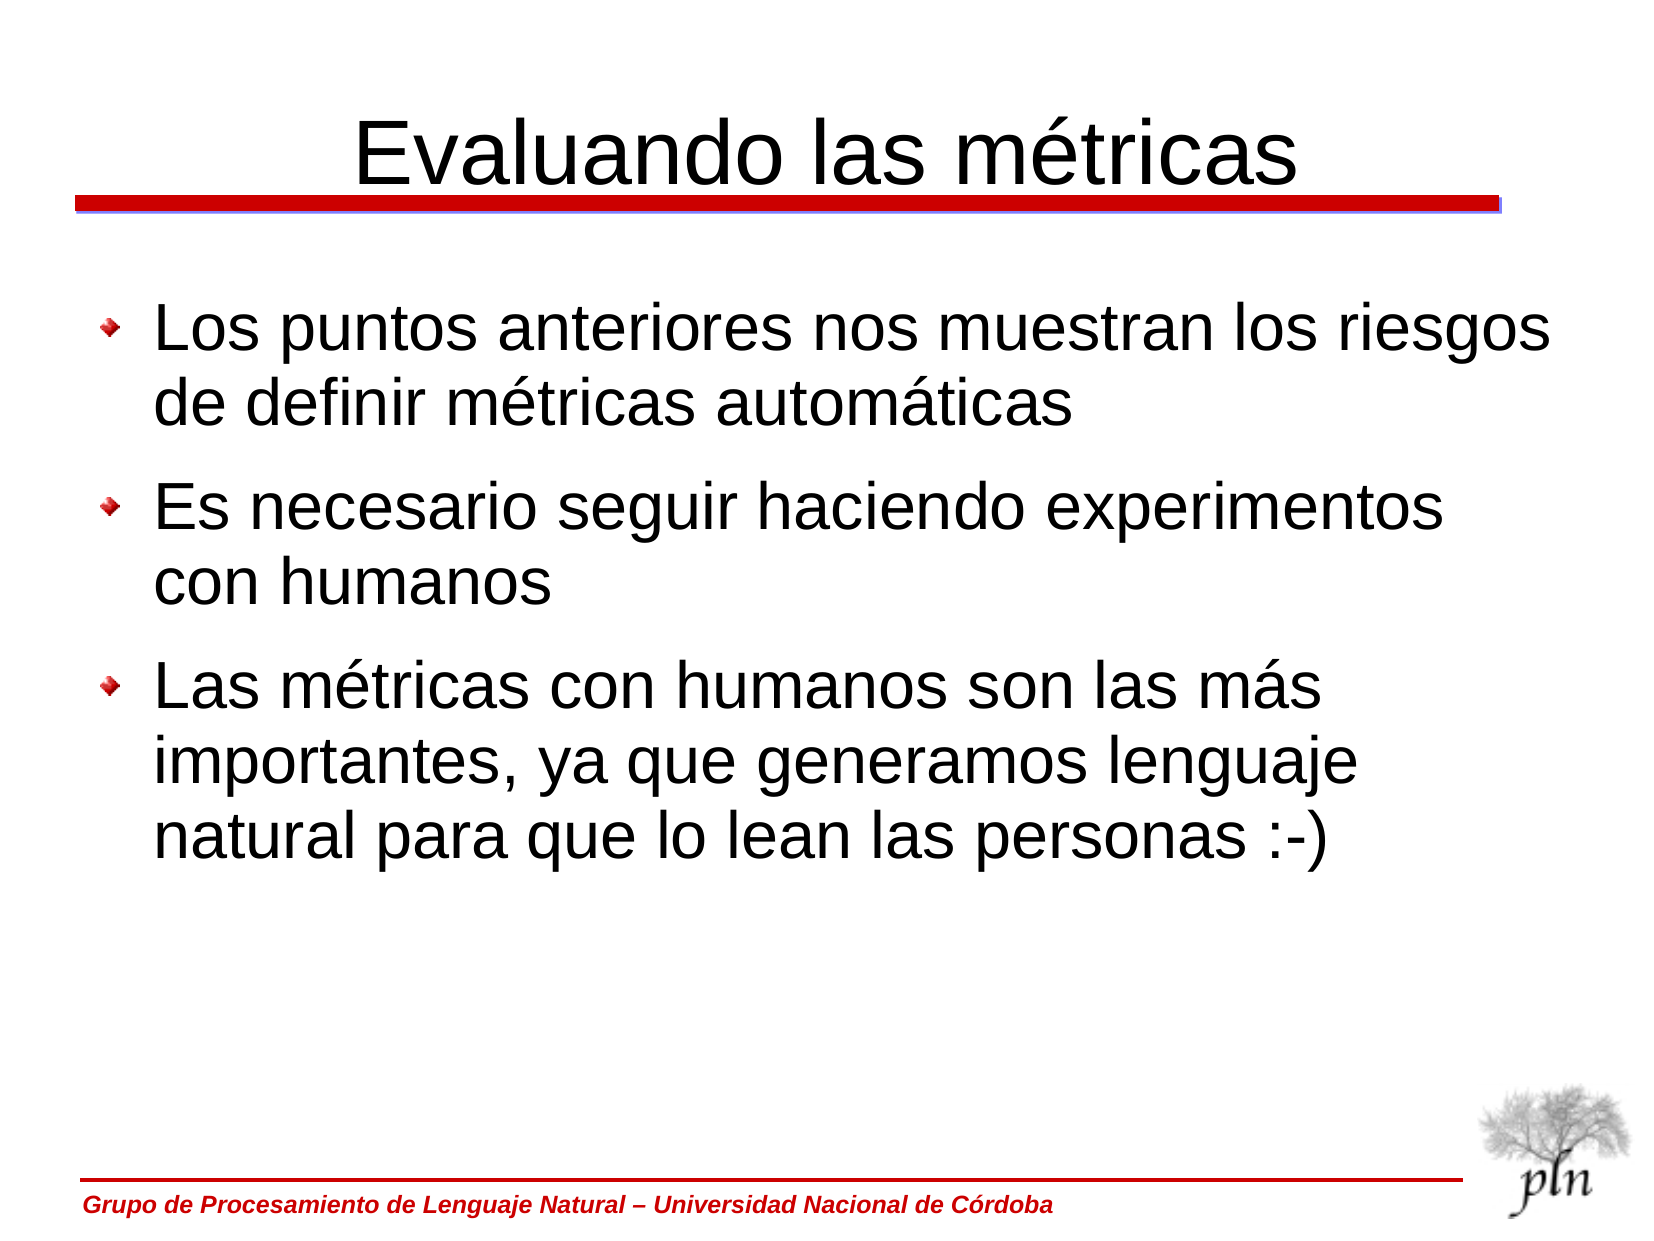

# Evaluando las métricas
Los puntos anteriores nos muestran los riesgos de definir métricas automáticas
Es necesario seguir haciendo experimentos con humanos
Las métricas con humanos son las más importantes, ya que generamos lenguaje natural para que lo lean las personas :-)